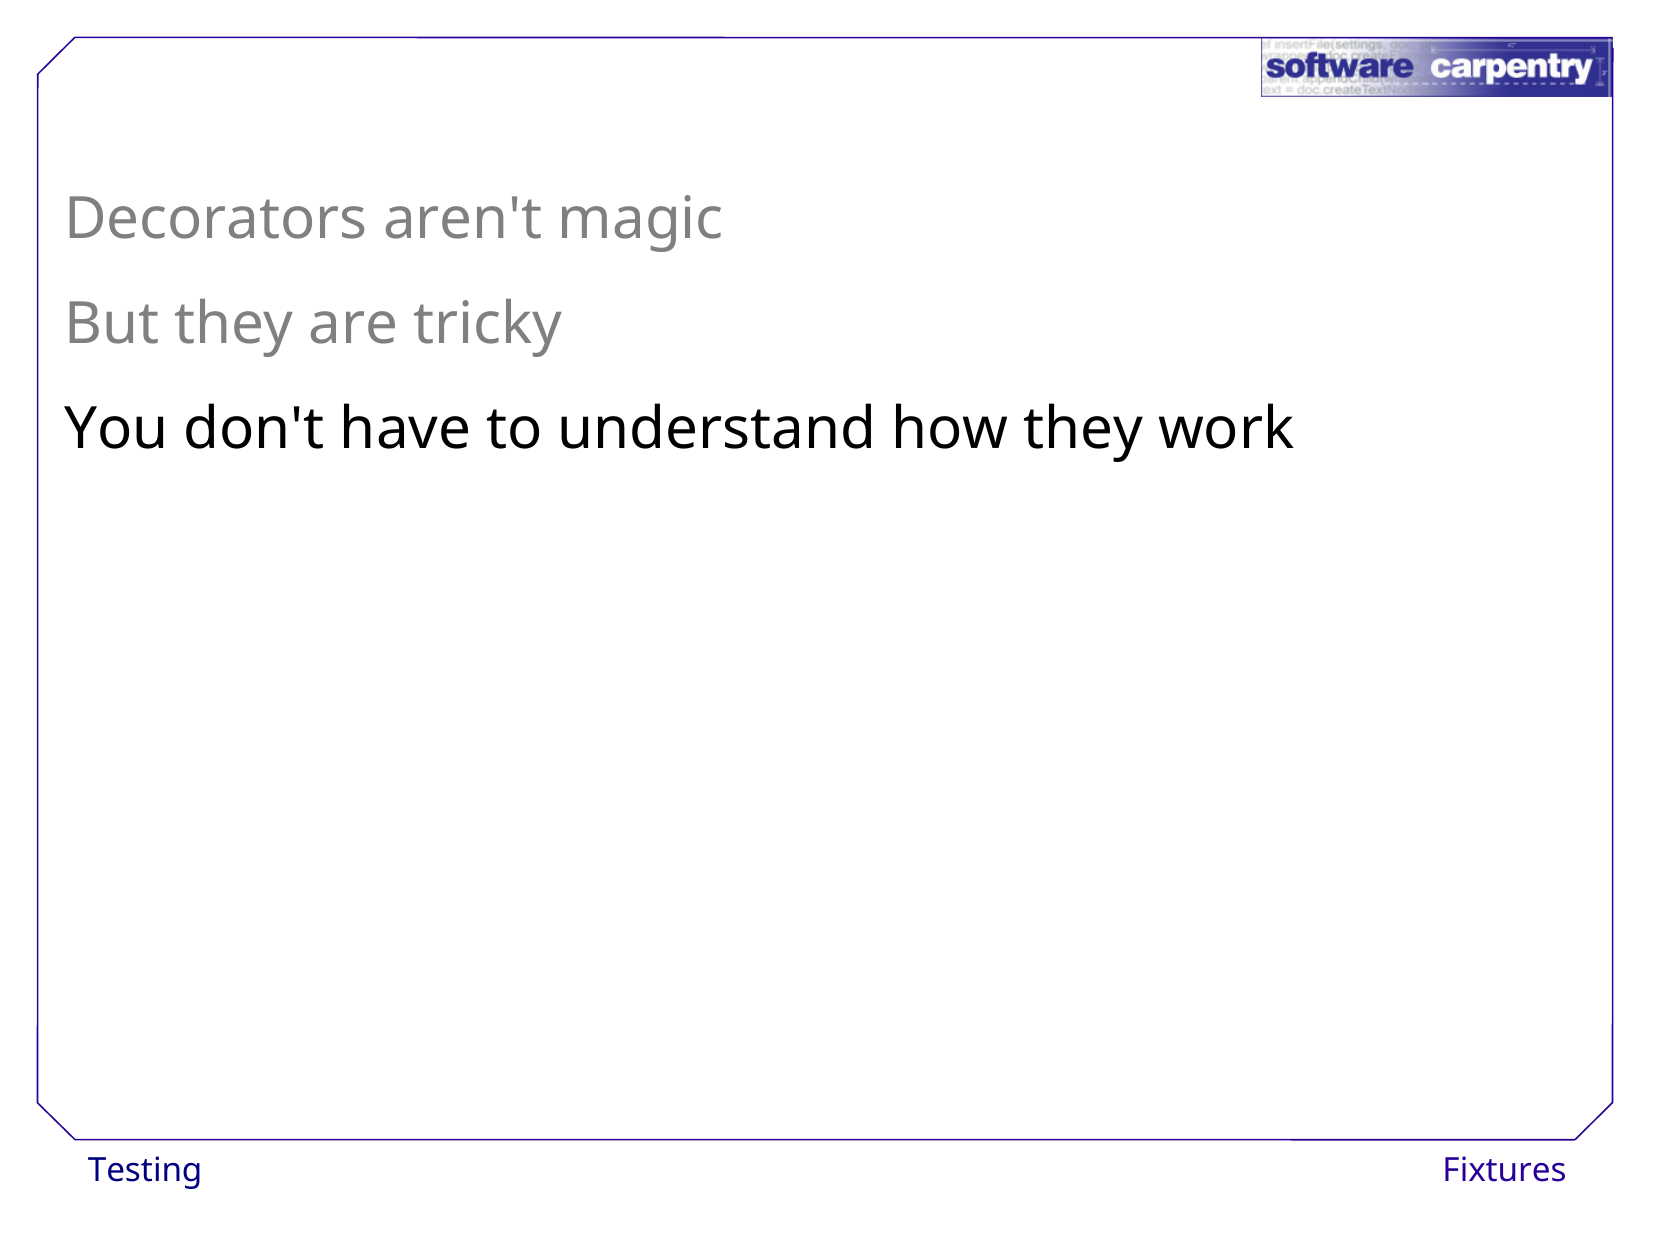

Decorators aren't magic
But they are tricky
You don't have to understand how they work